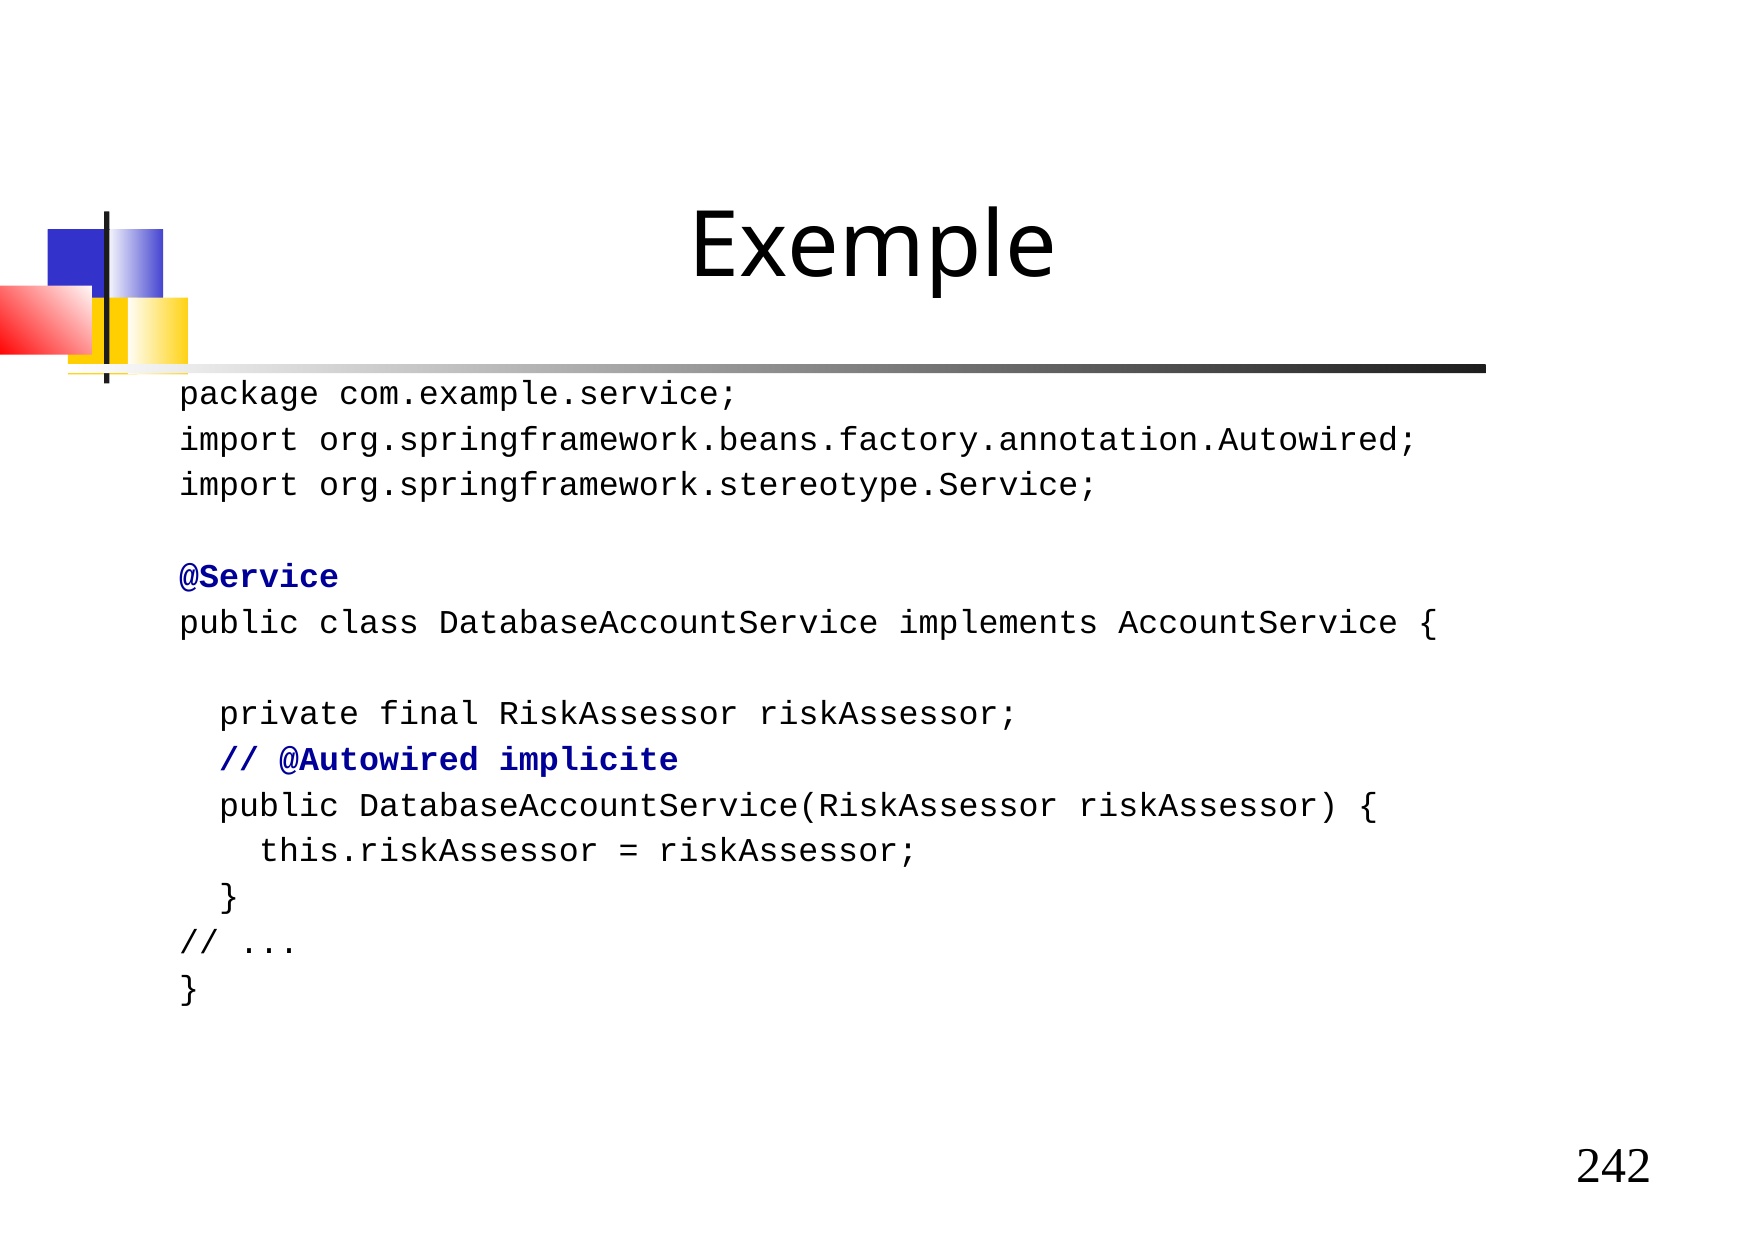

# Exemple
package com.example.service;
import org.springframework.beans.factory.annotation.Autowired;
import org.springframework.stereotype.Service;
@Service
public class DatabaseAccountService implements AccountService {
 private final RiskAssessor riskAssessor;
 // @Autowired implicite
 public DatabaseAccountService(RiskAssessor riskAssessor) {
 this.riskAssessor = riskAssessor;
 }
// ...
}